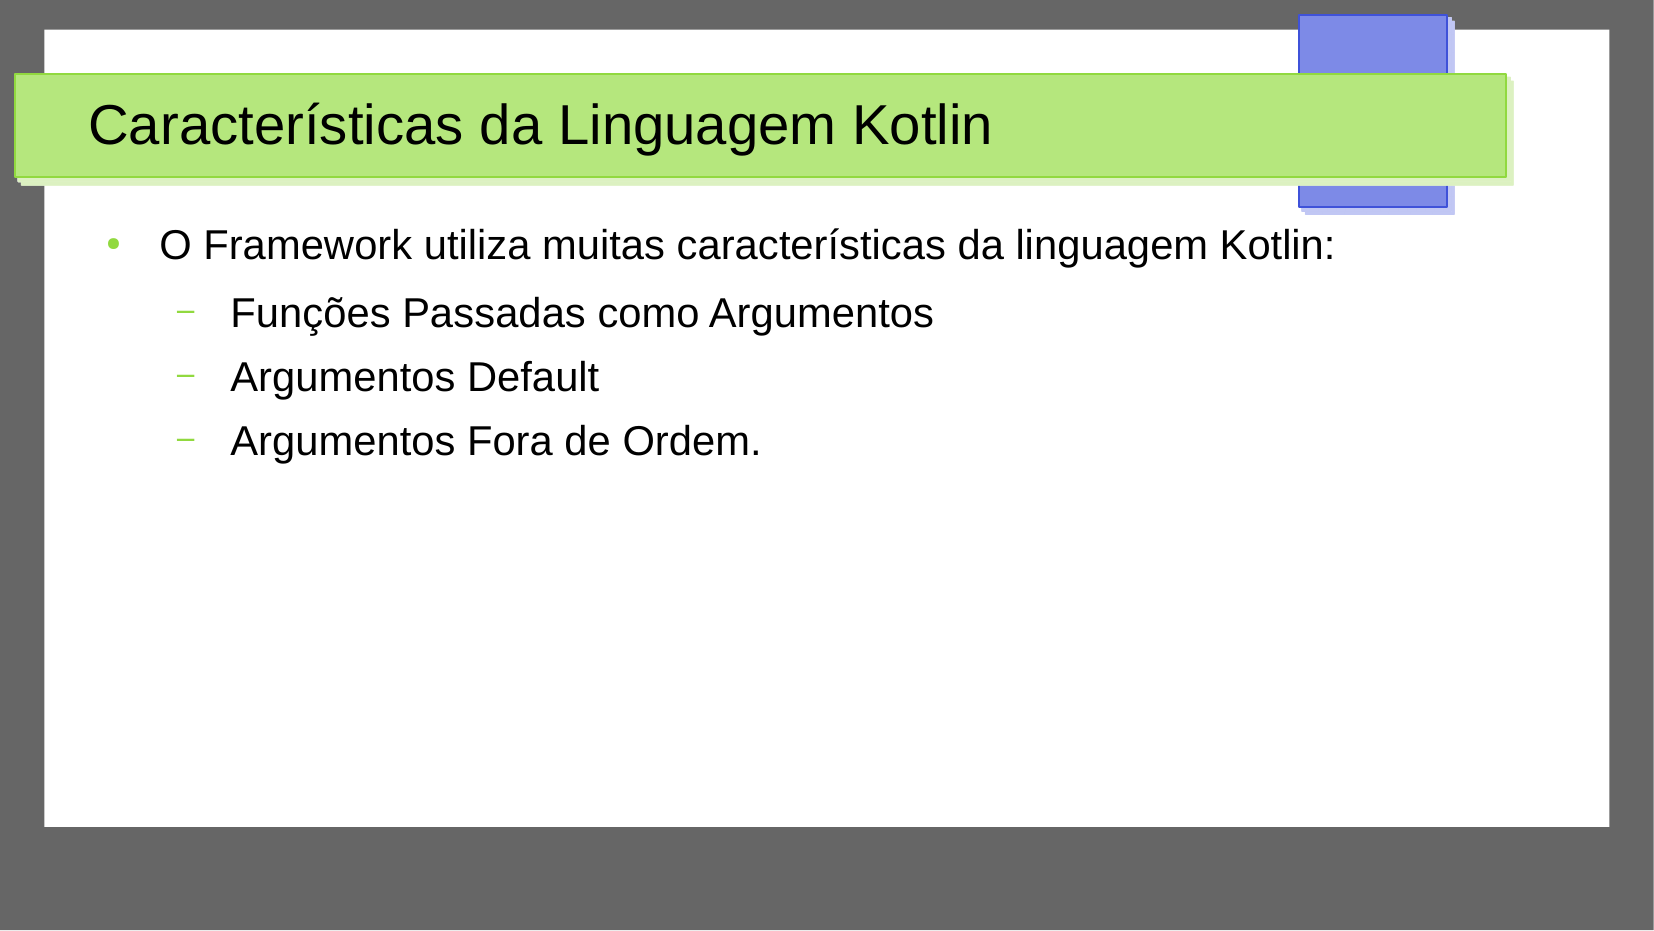

# Características da Linguagem Kotlin
O Framework utiliza muitas características da linguagem Kotlin:
Funções Passadas como Argumentos
Argumentos Default
Argumentos Fora de Ordem.